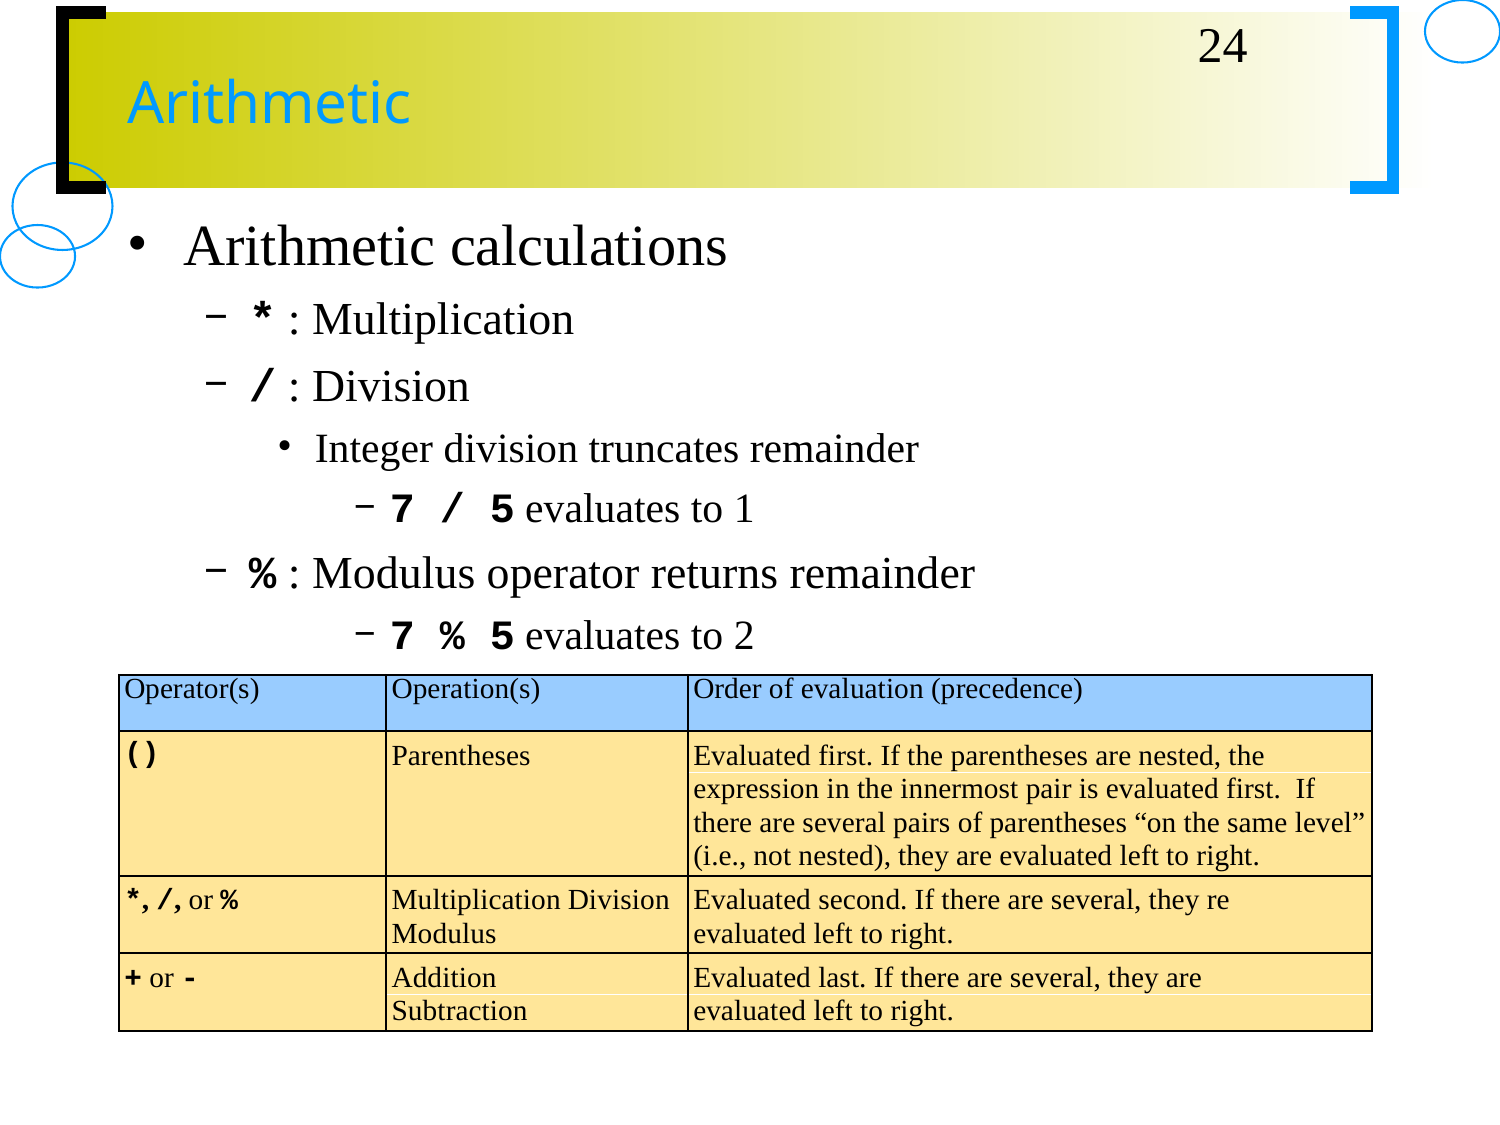

24
# Arithmetic
Arithmetic calculations
* : Multiplication
/ : Division
Integer division truncates remainder
7 / 5 evaluates to 1
% : Modulus operator returns remainder
7 % 5 evaluates to 2